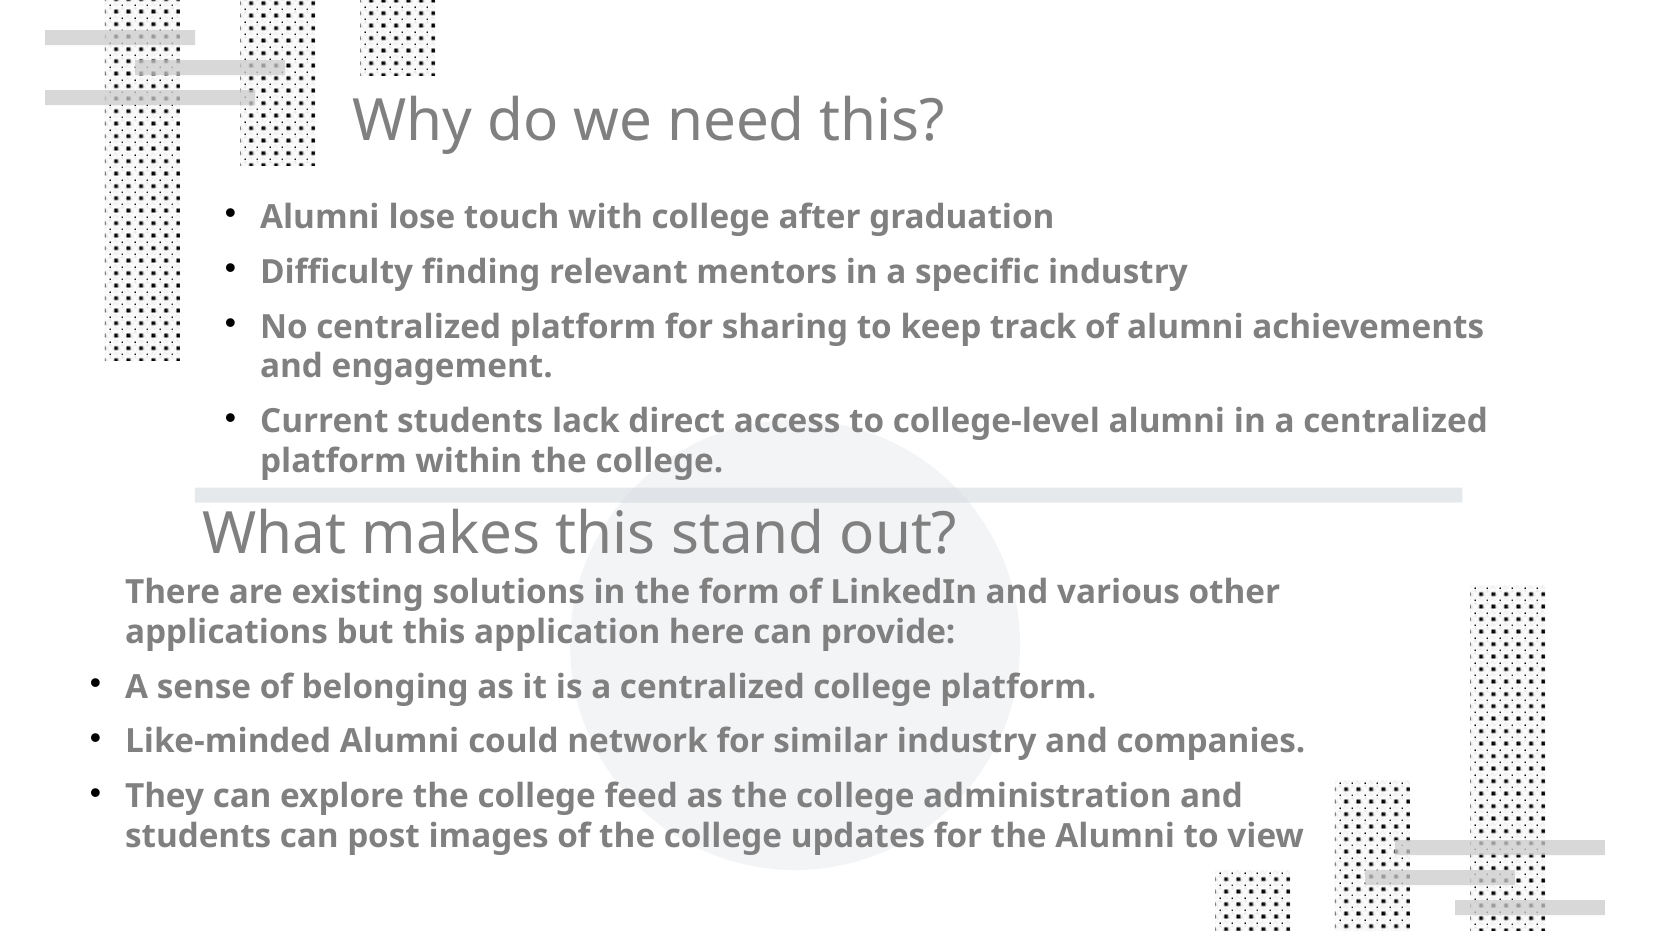

Why do we need this?
Alumni lose touch with college after graduation
Difficulty finding relevant mentors in a specific industry
No centralized platform for sharing to keep track of alumni achievements and engagement.
Current students lack direct access to college-level alumni in a centralized platform within the college.
What makes this stand out?
There are existing solutions in the form of LinkedIn and various other applications but this application here can provide:
A sense of belonging as it is a centralized college platform.
Like-minded Alumni could network for similar industry and companies.
They can explore the college feed as the college administration and students can post images of the college updates for the Alumni to view